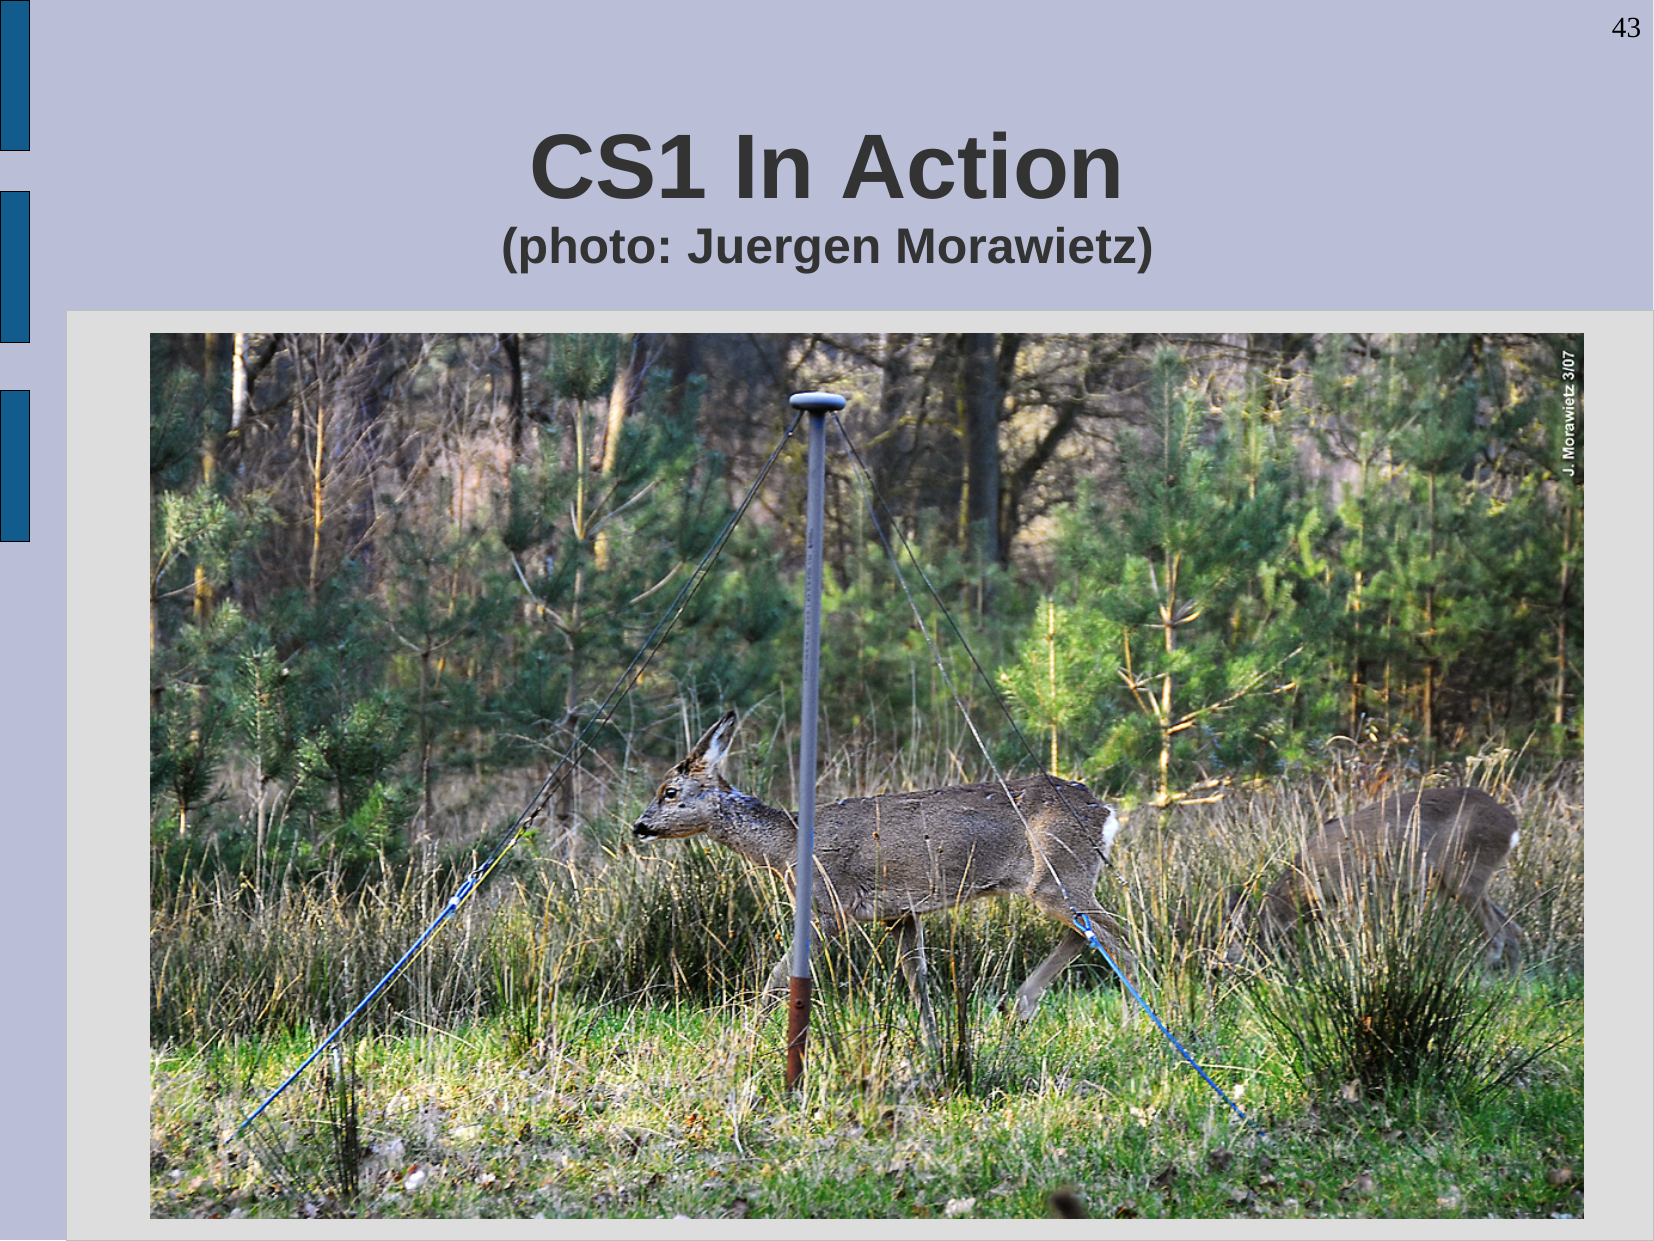

43
# CS1 In Action (photo: Juergen Morawietz)